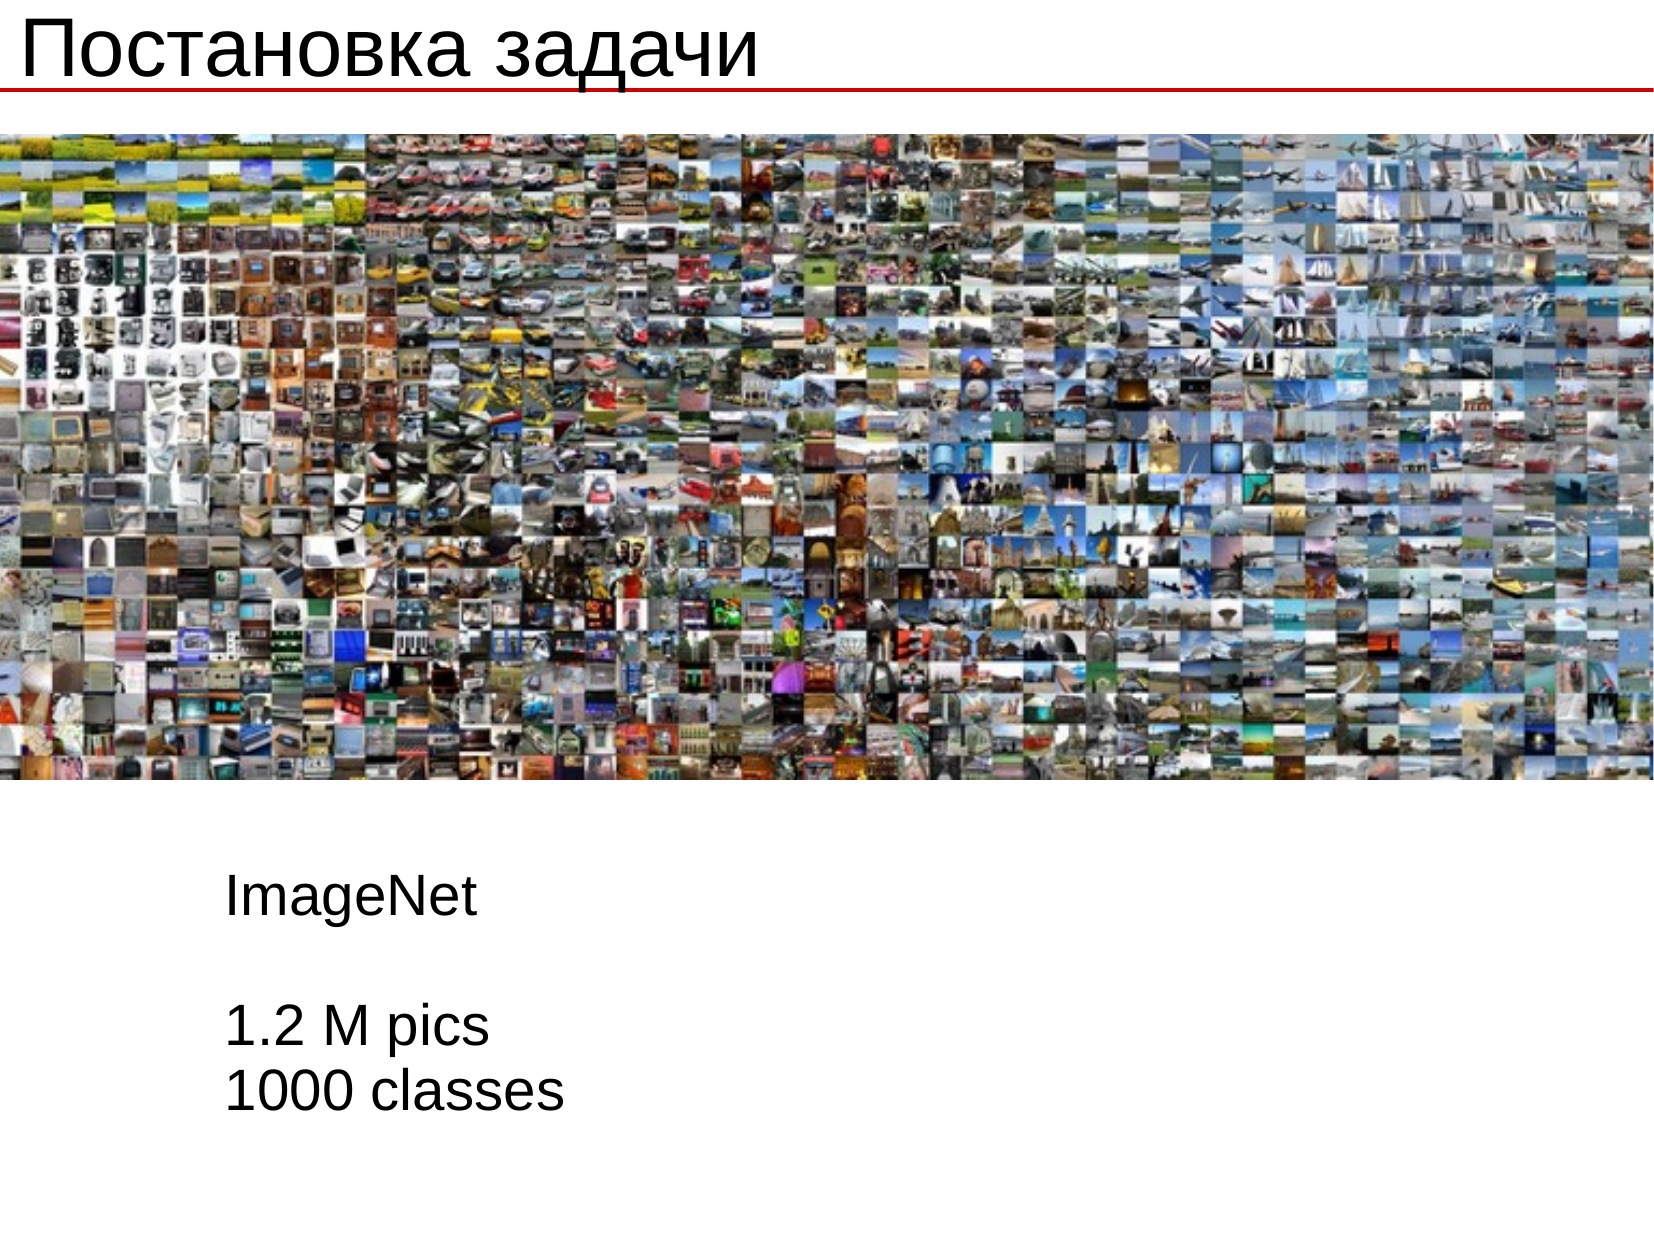

# Постановка задачи
ImageNet
1.2 M pics
1000 classes